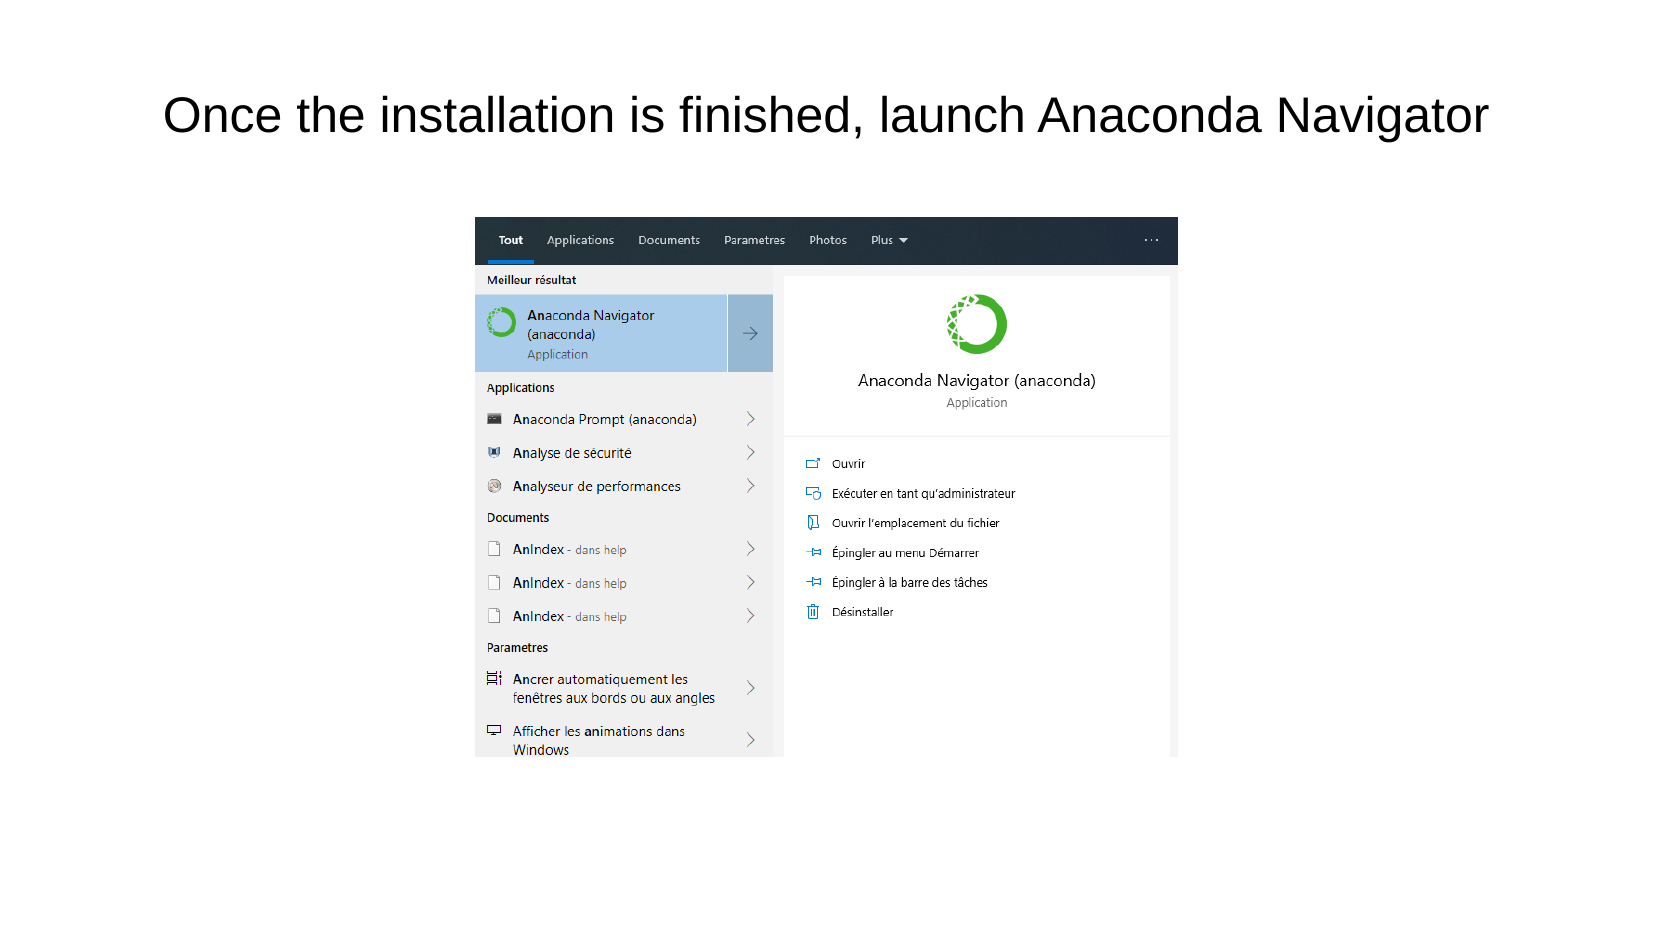

# Once the installation is finished, launch Anaconda Navigator